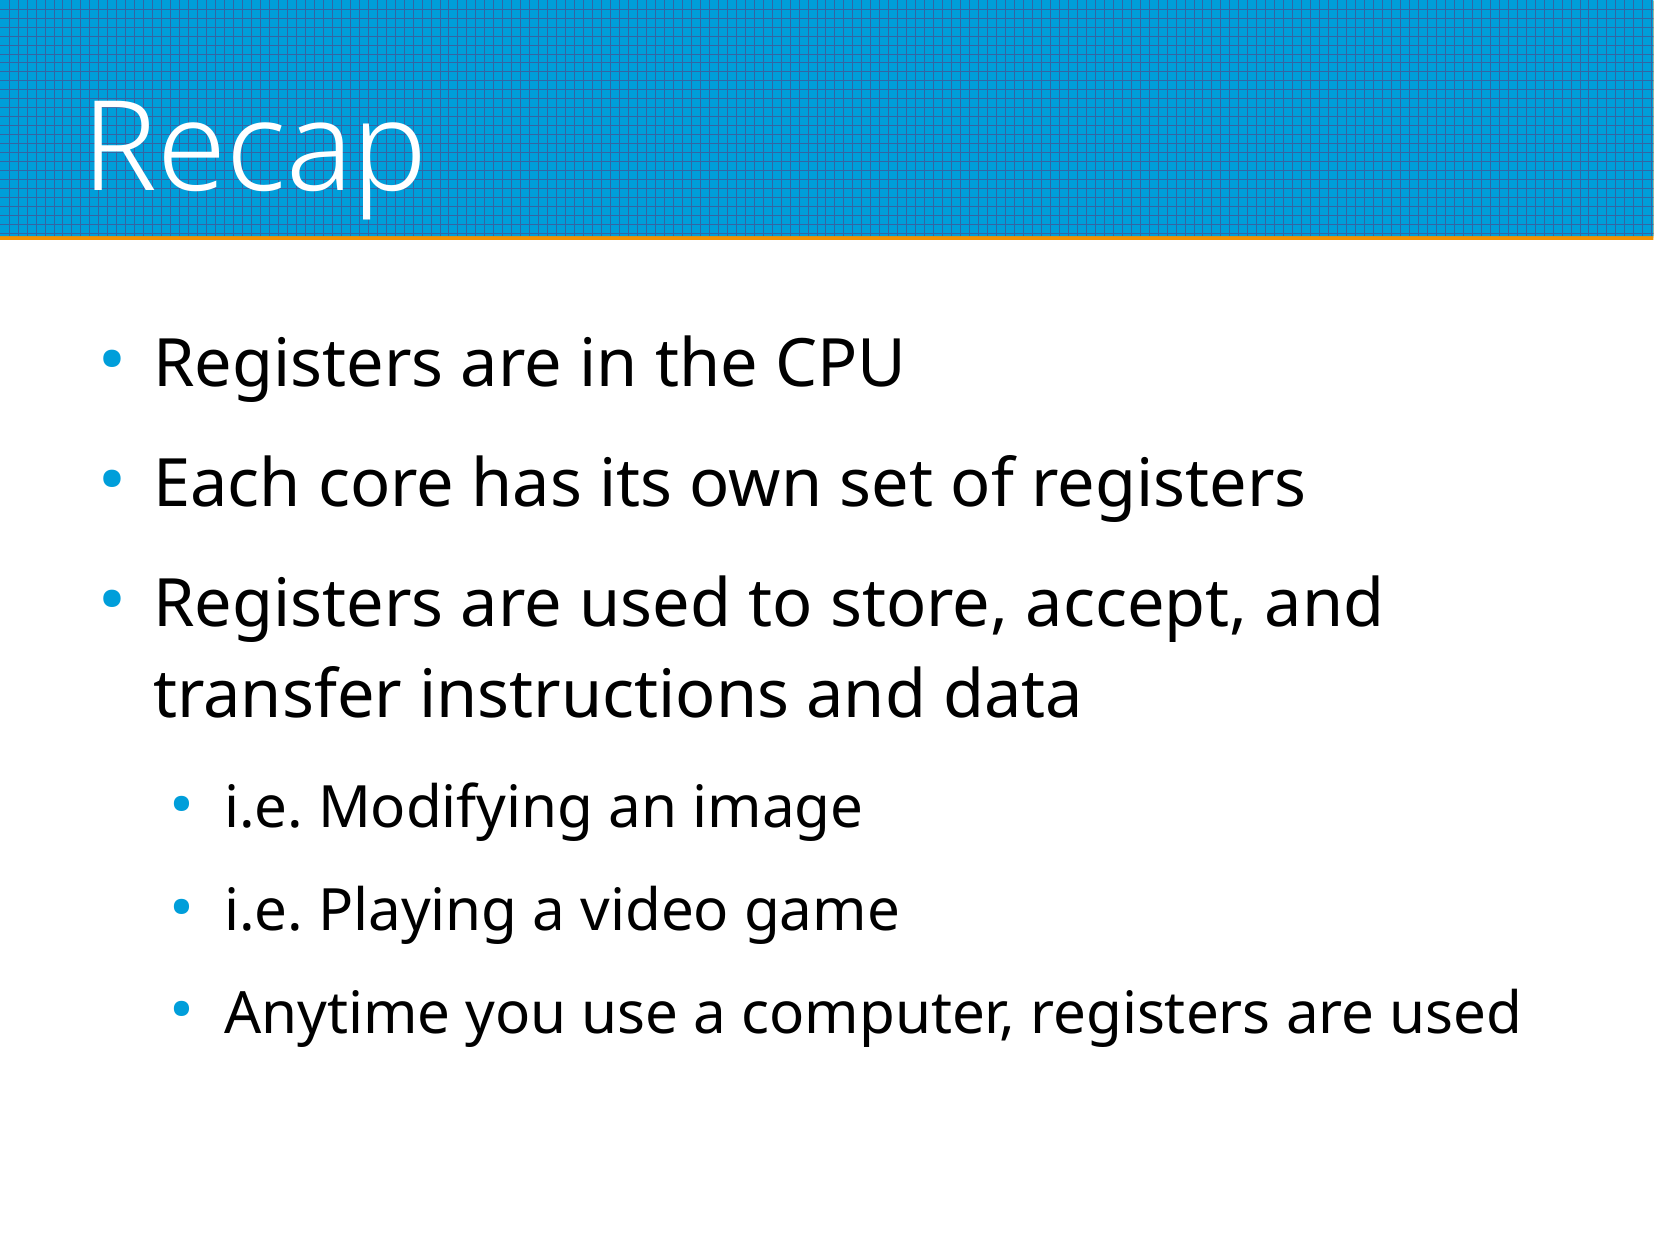

# Recap
Registers are in the CPU
Each core has its own set of registers
Registers are used to store, accept, and transfer instructions and data
i.e. Modifying an image
i.e. Playing a video game
Anytime you use a computer, registers are used